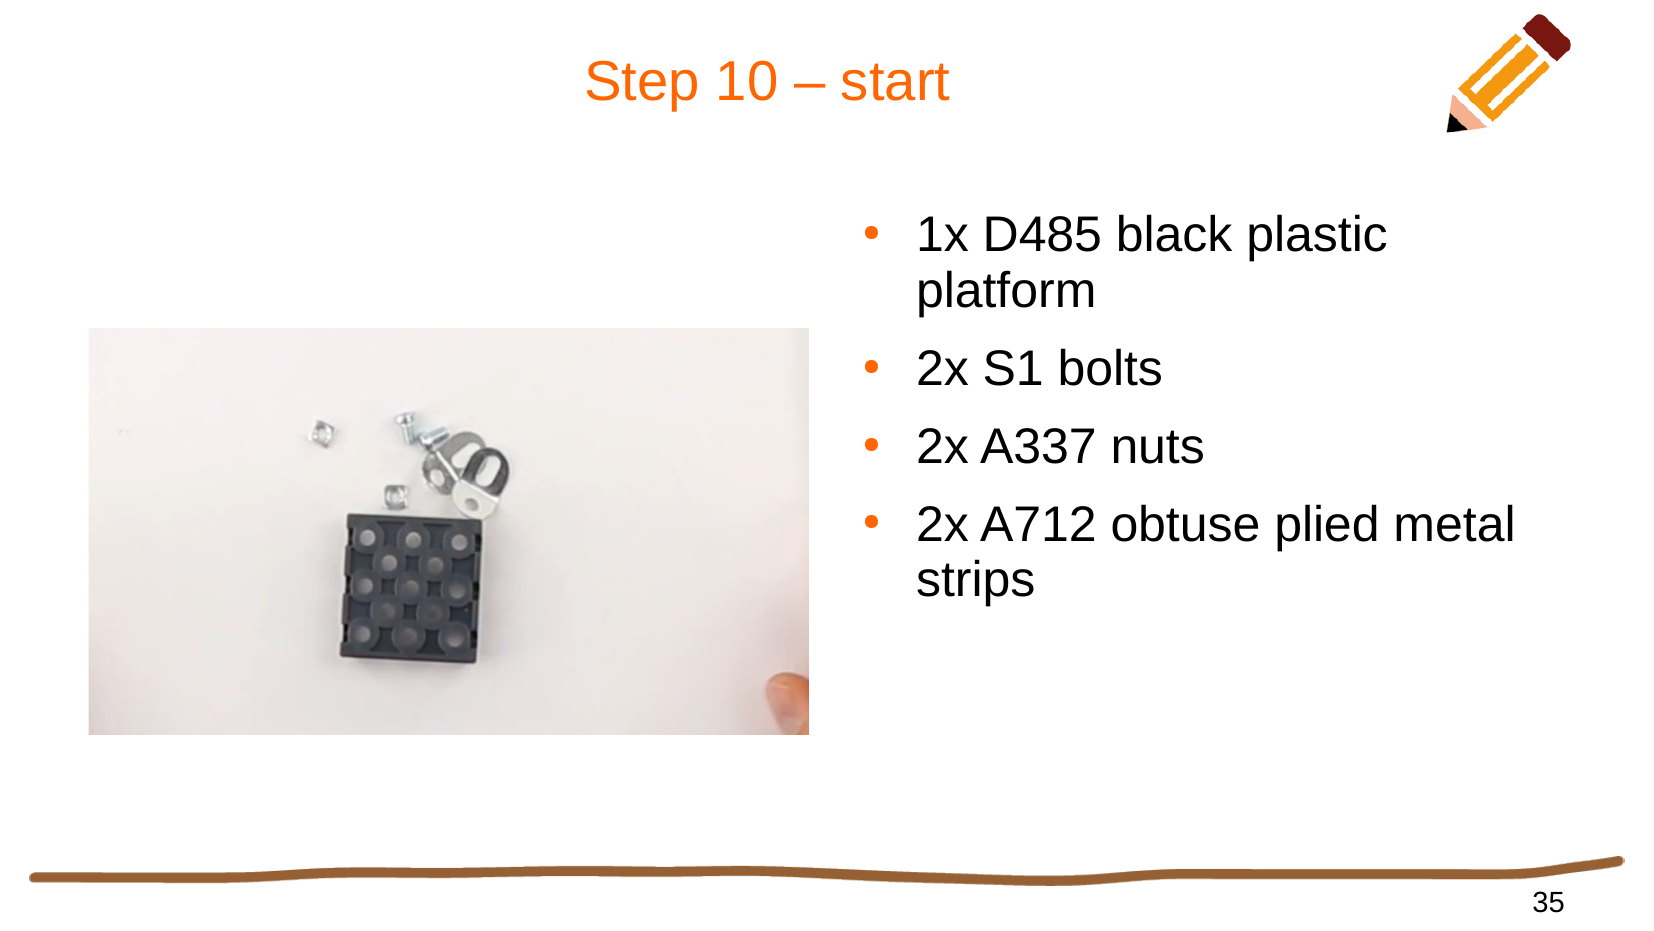

# Step 10 – start
1x D485 black plastic platform
2x S1 bolts
2x A337 nuts
2x A712 obtuse plied metal strips
35